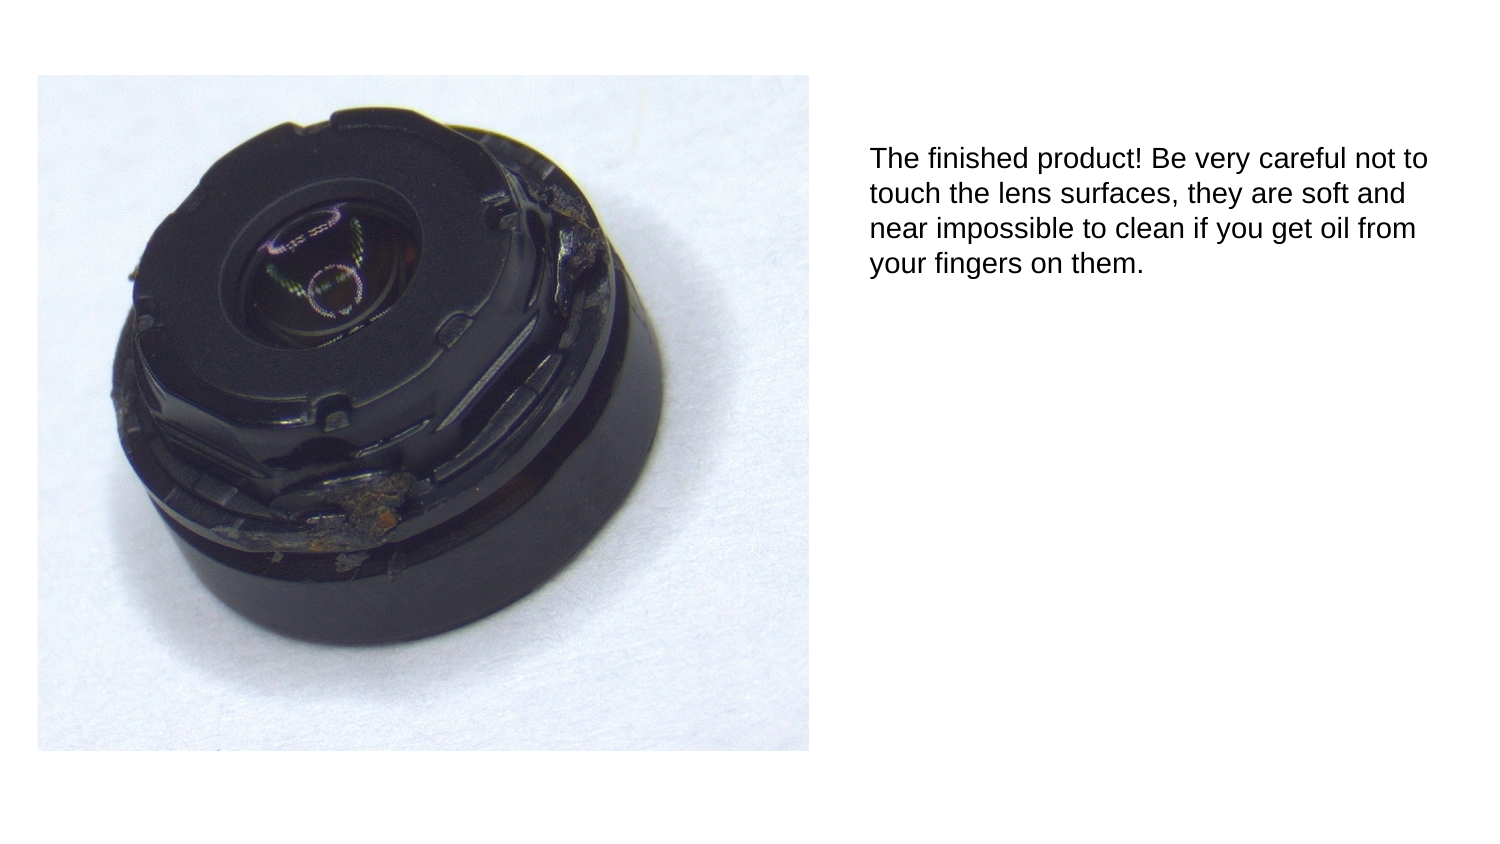

The finished product! Be very careful not to touch the lens surfaces, they are soft and near impossible to clean if you get oil from your fingers on them.